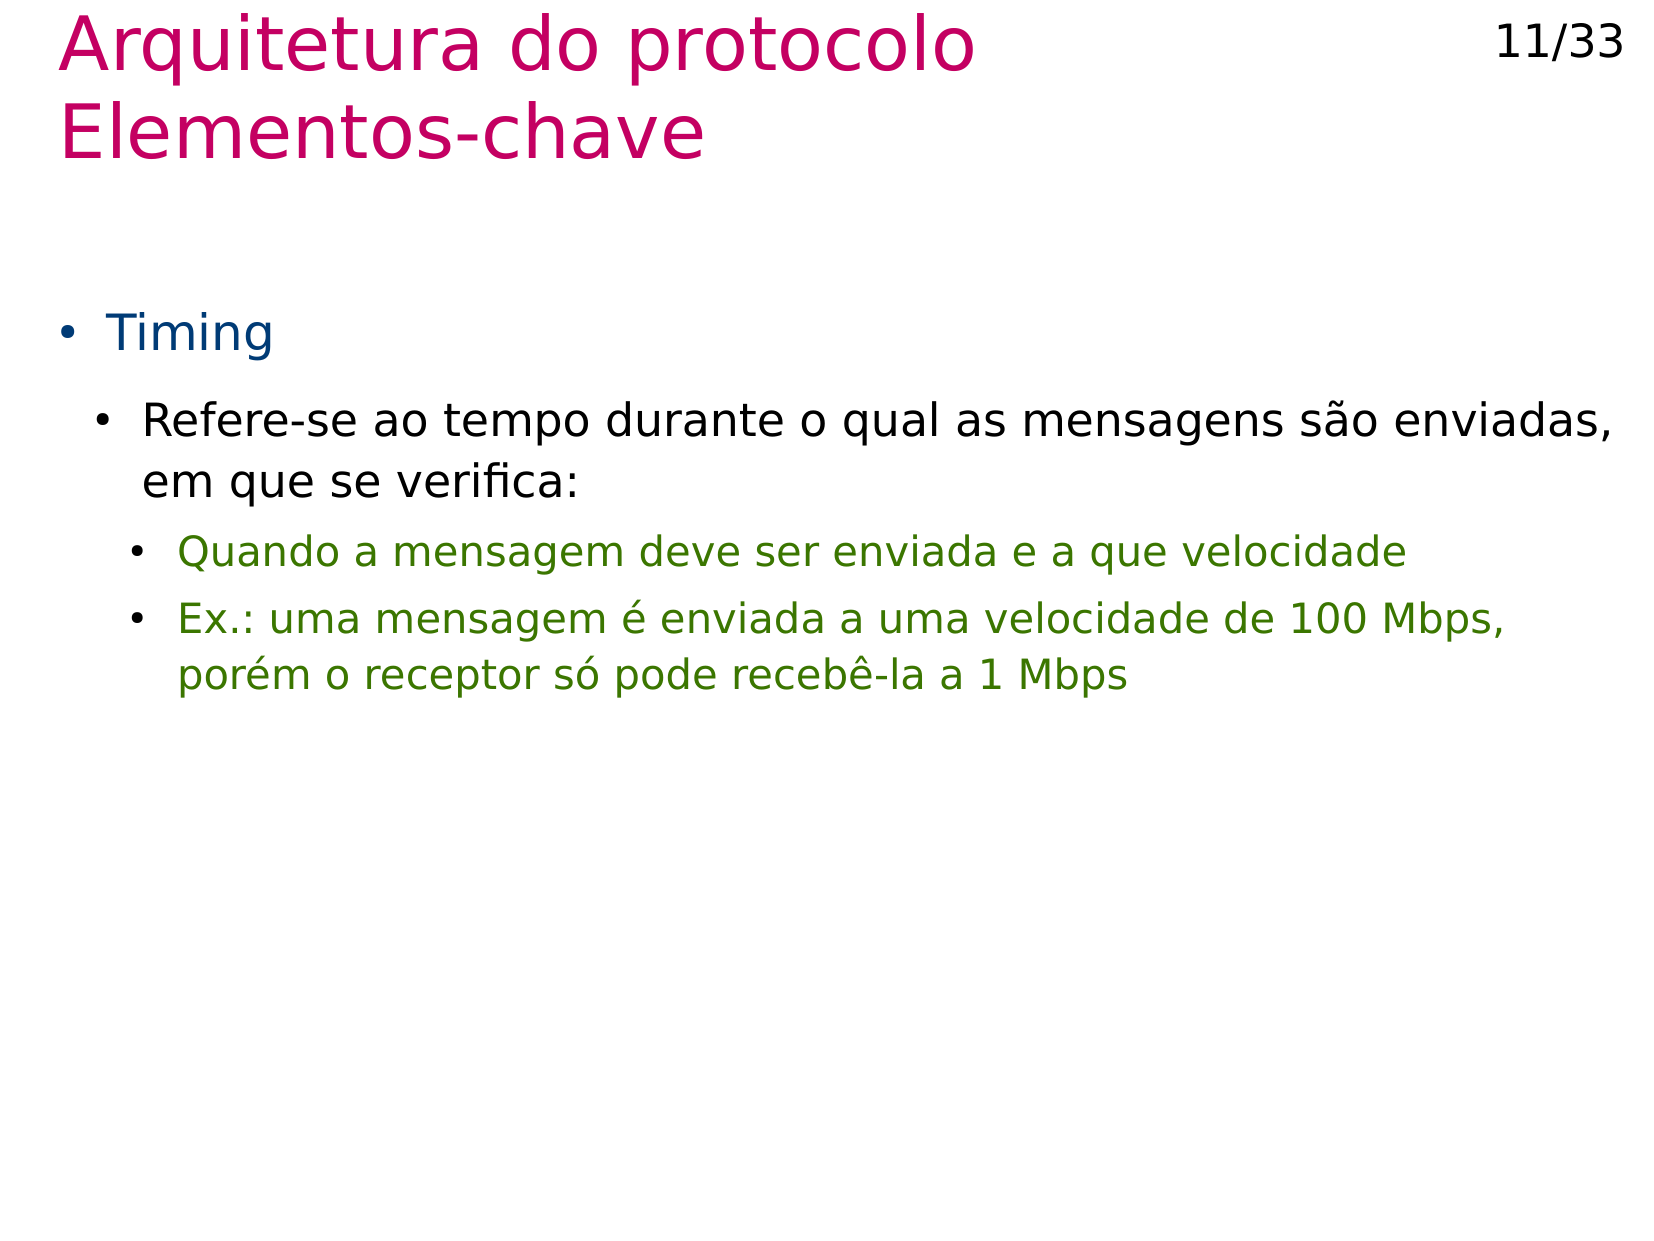

# Arquitetura do protocolo Elementos-chave
11
Timing
Refere-se ao tempo durante o qual as mensagens são enviadas, em que se verifica:
Quando a mensagem deve ser enviada e a que velocidade
Ex.: uma mensagem é enviada a uma velocidade de 100 Mbps, porém o receptor só pode recebê-la a 1 Mbps